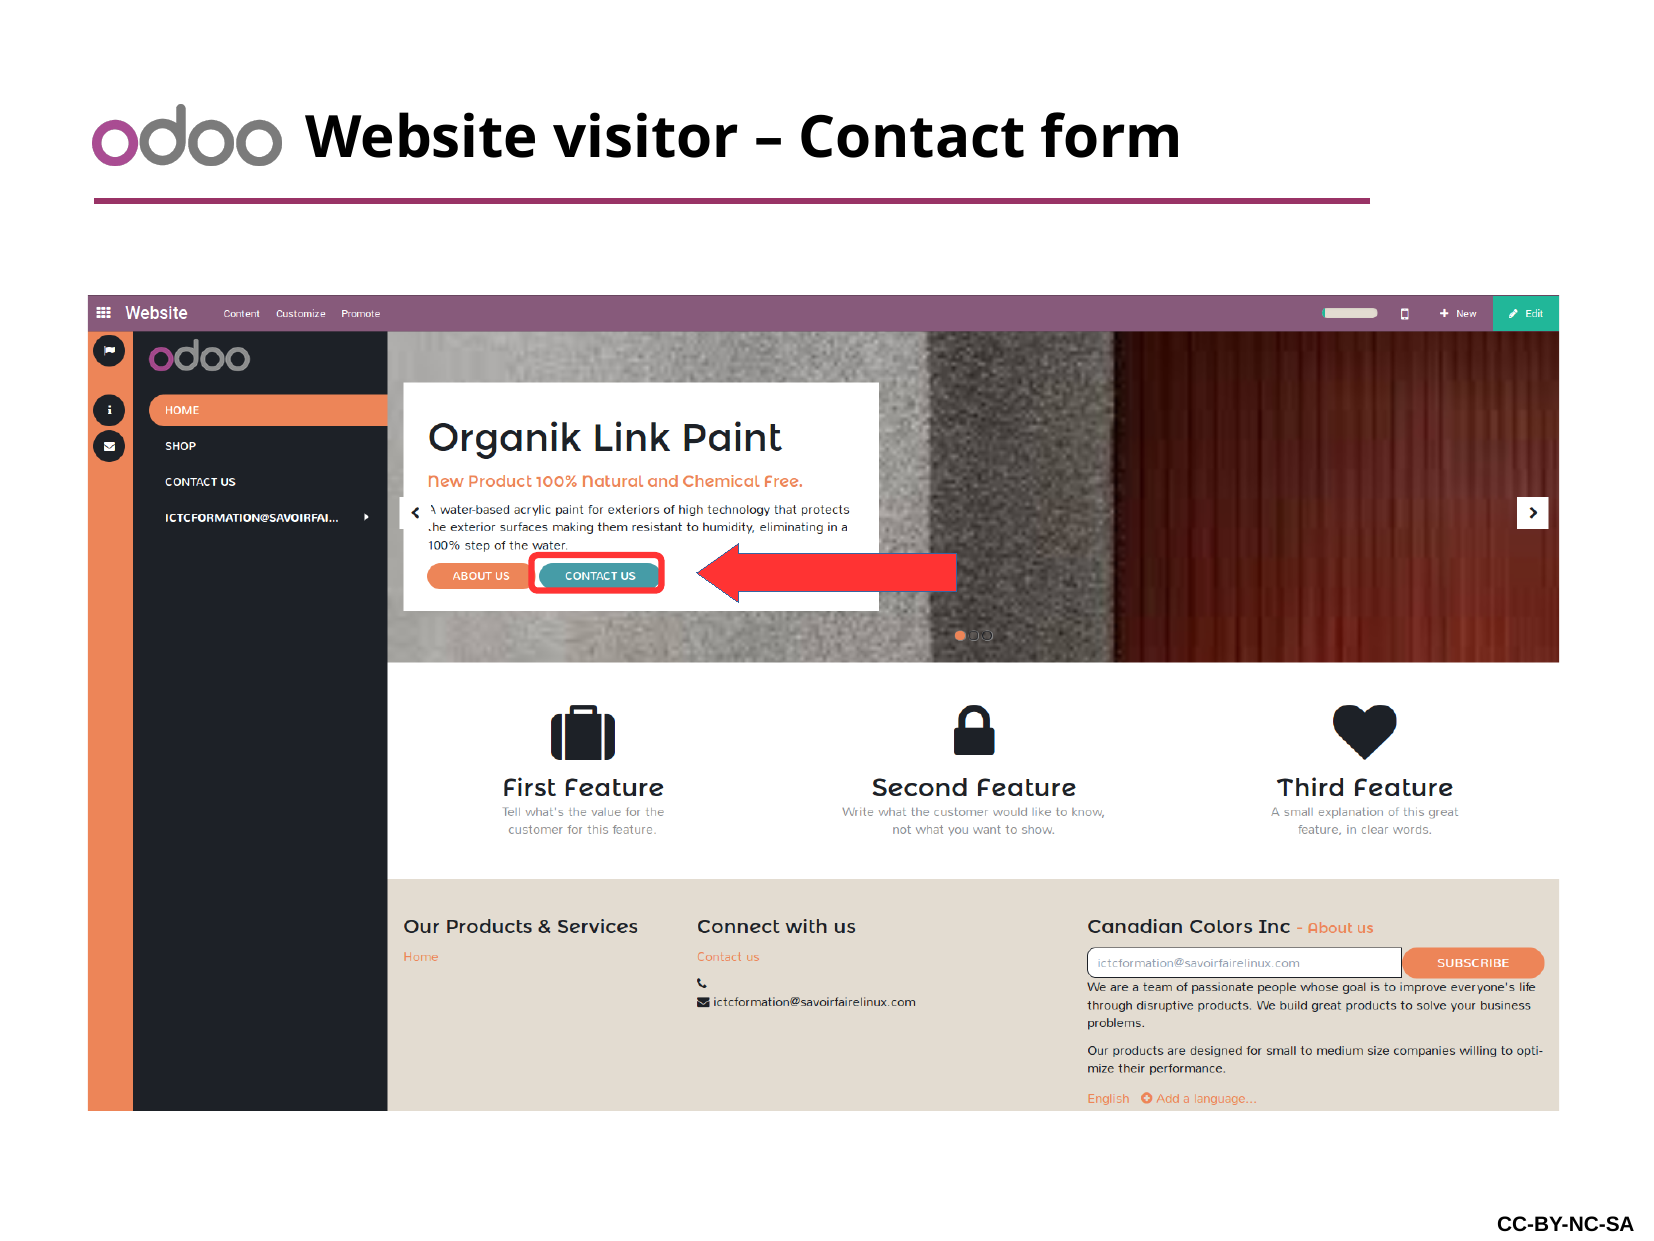

# Website visitor – Contact form
CC-BY-NC-SA